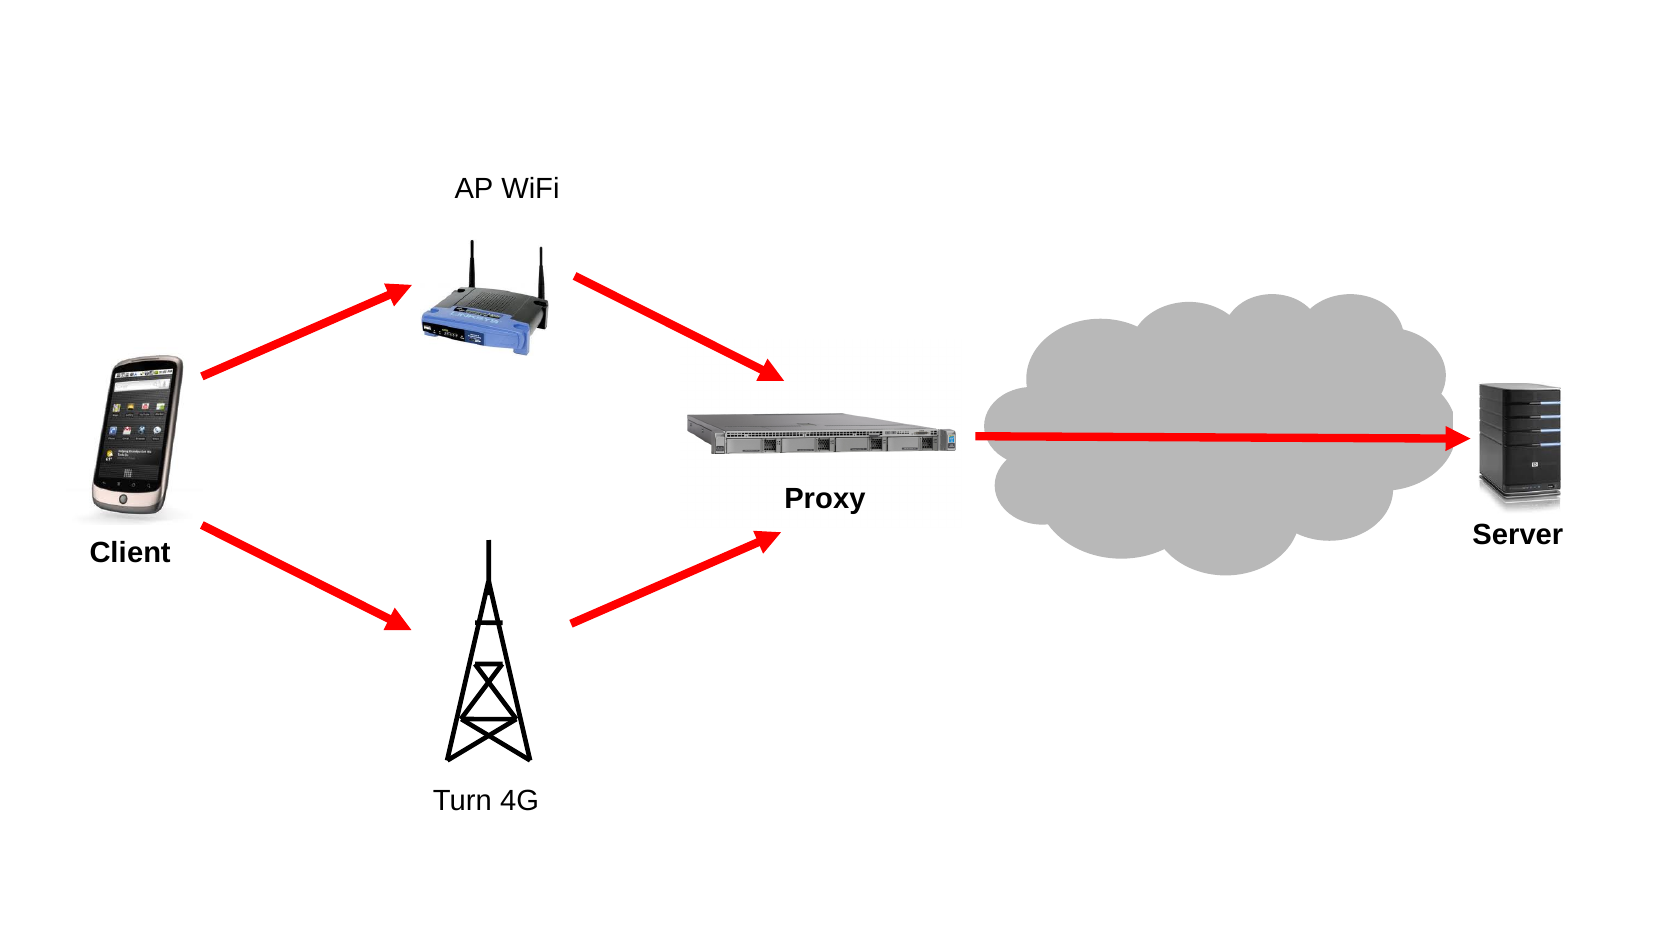

AP WiFi
Proxy
Server
Client
Turn 4G